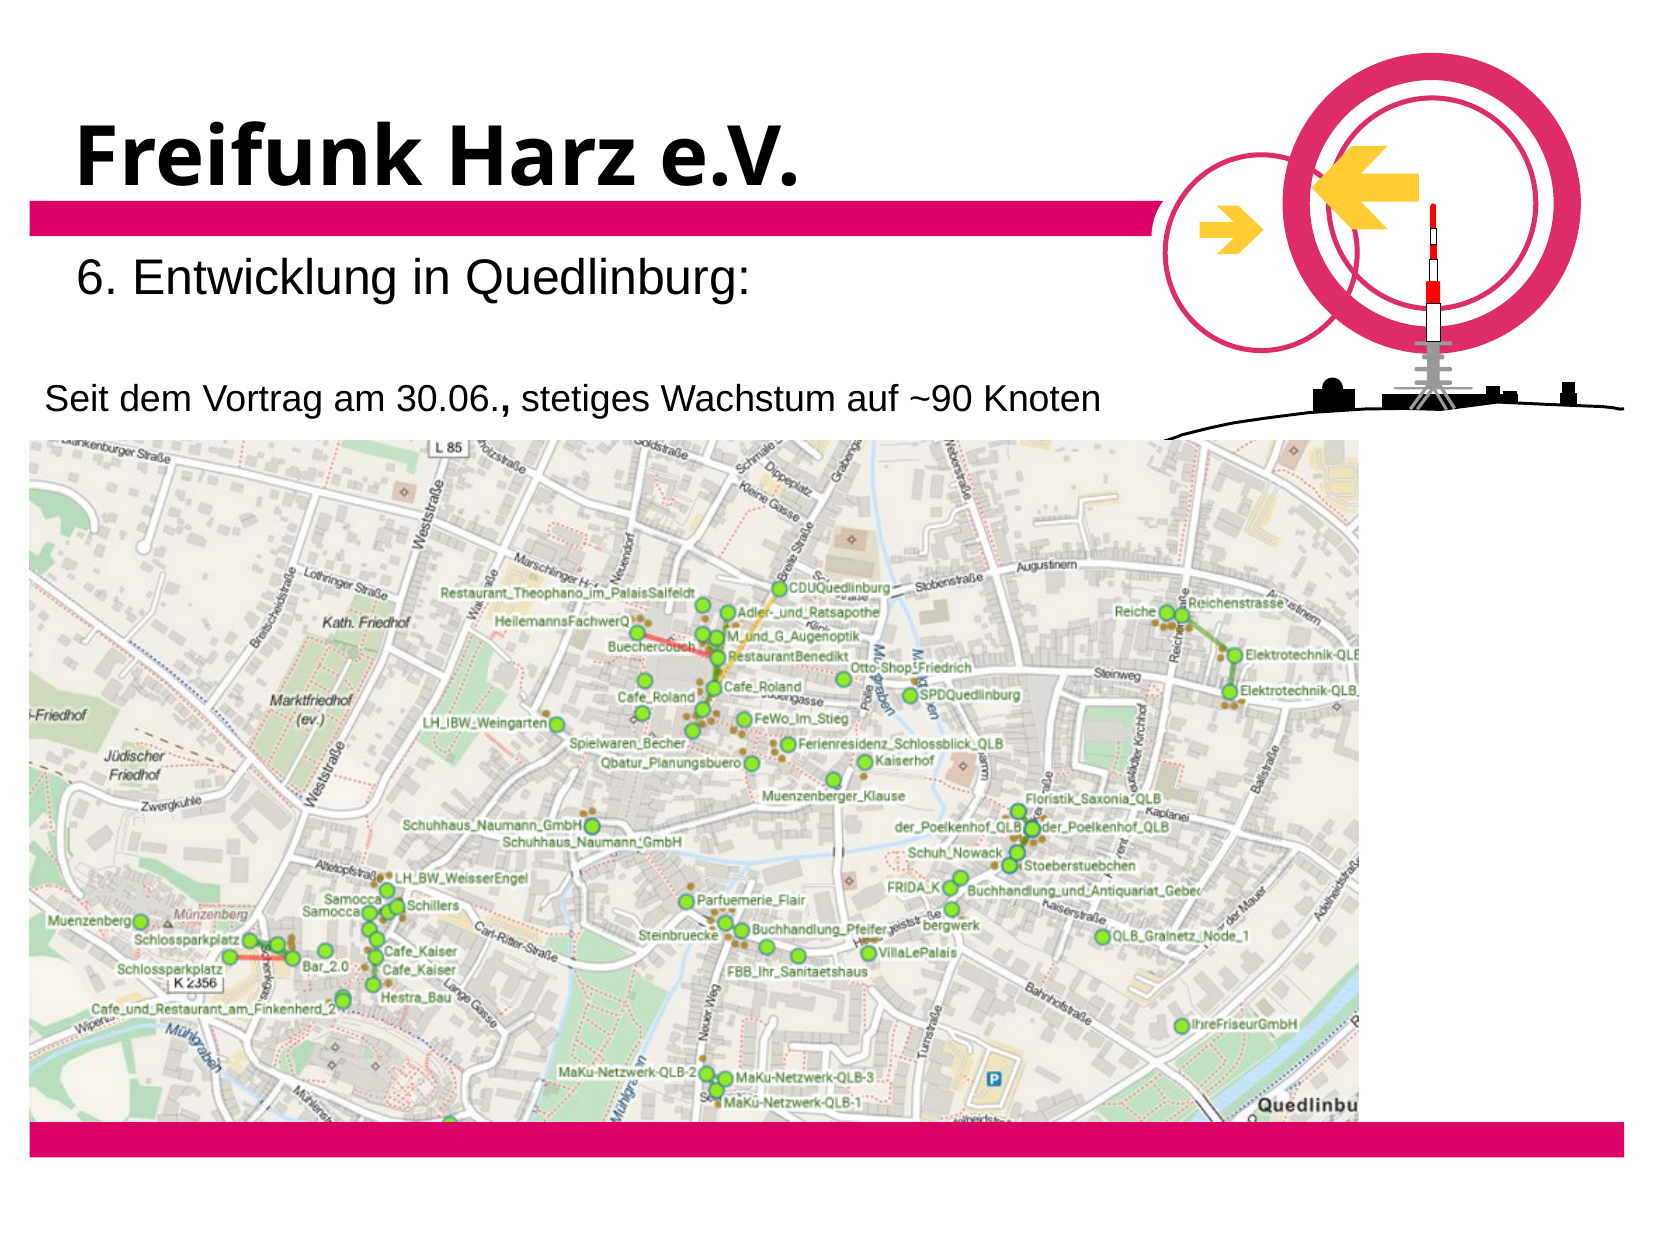

# 6. Entwicklung in Quedlinburg:
Seit dem Vortrag am 30.06., stetiges Wachstum auf ~90 Knoten